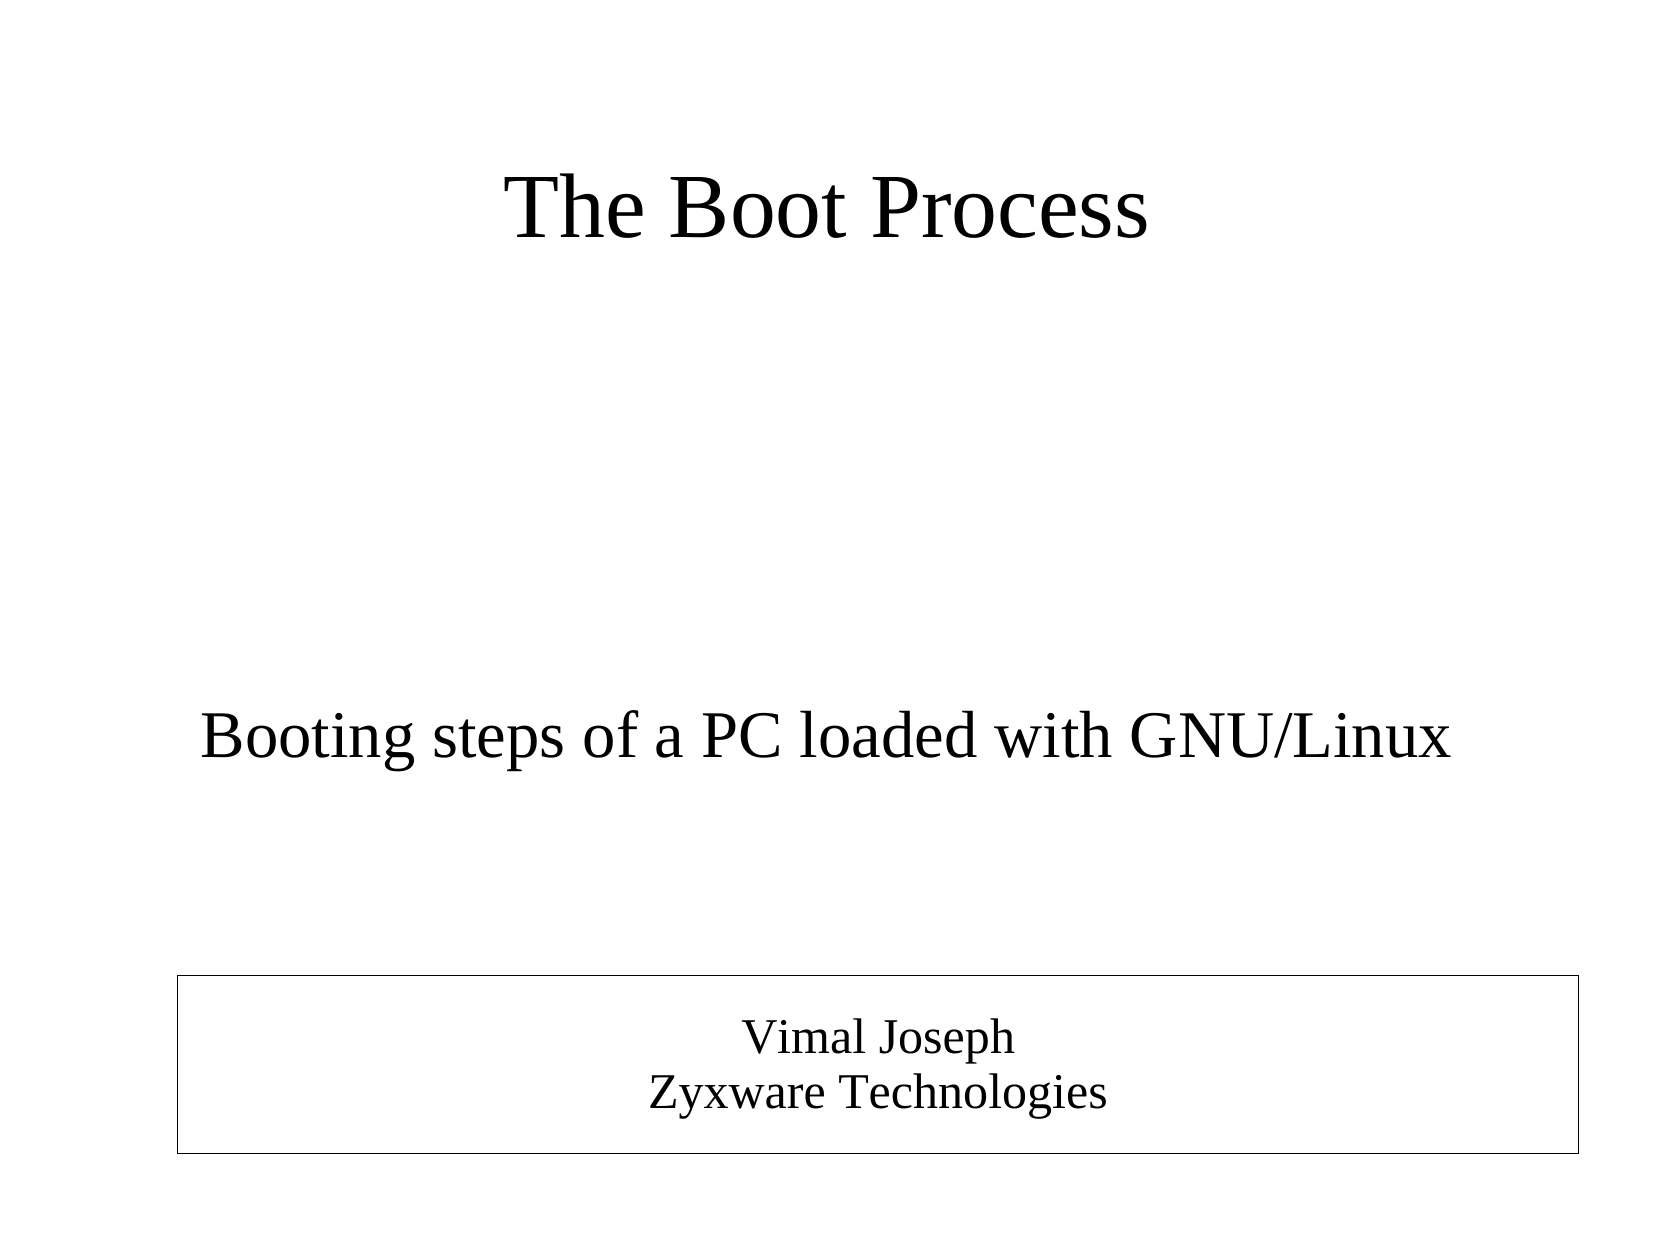

# The Boot Process
Booting steps of a PC loaded with GNU/Linux
Vimal Joseph
Zyxware Technologies